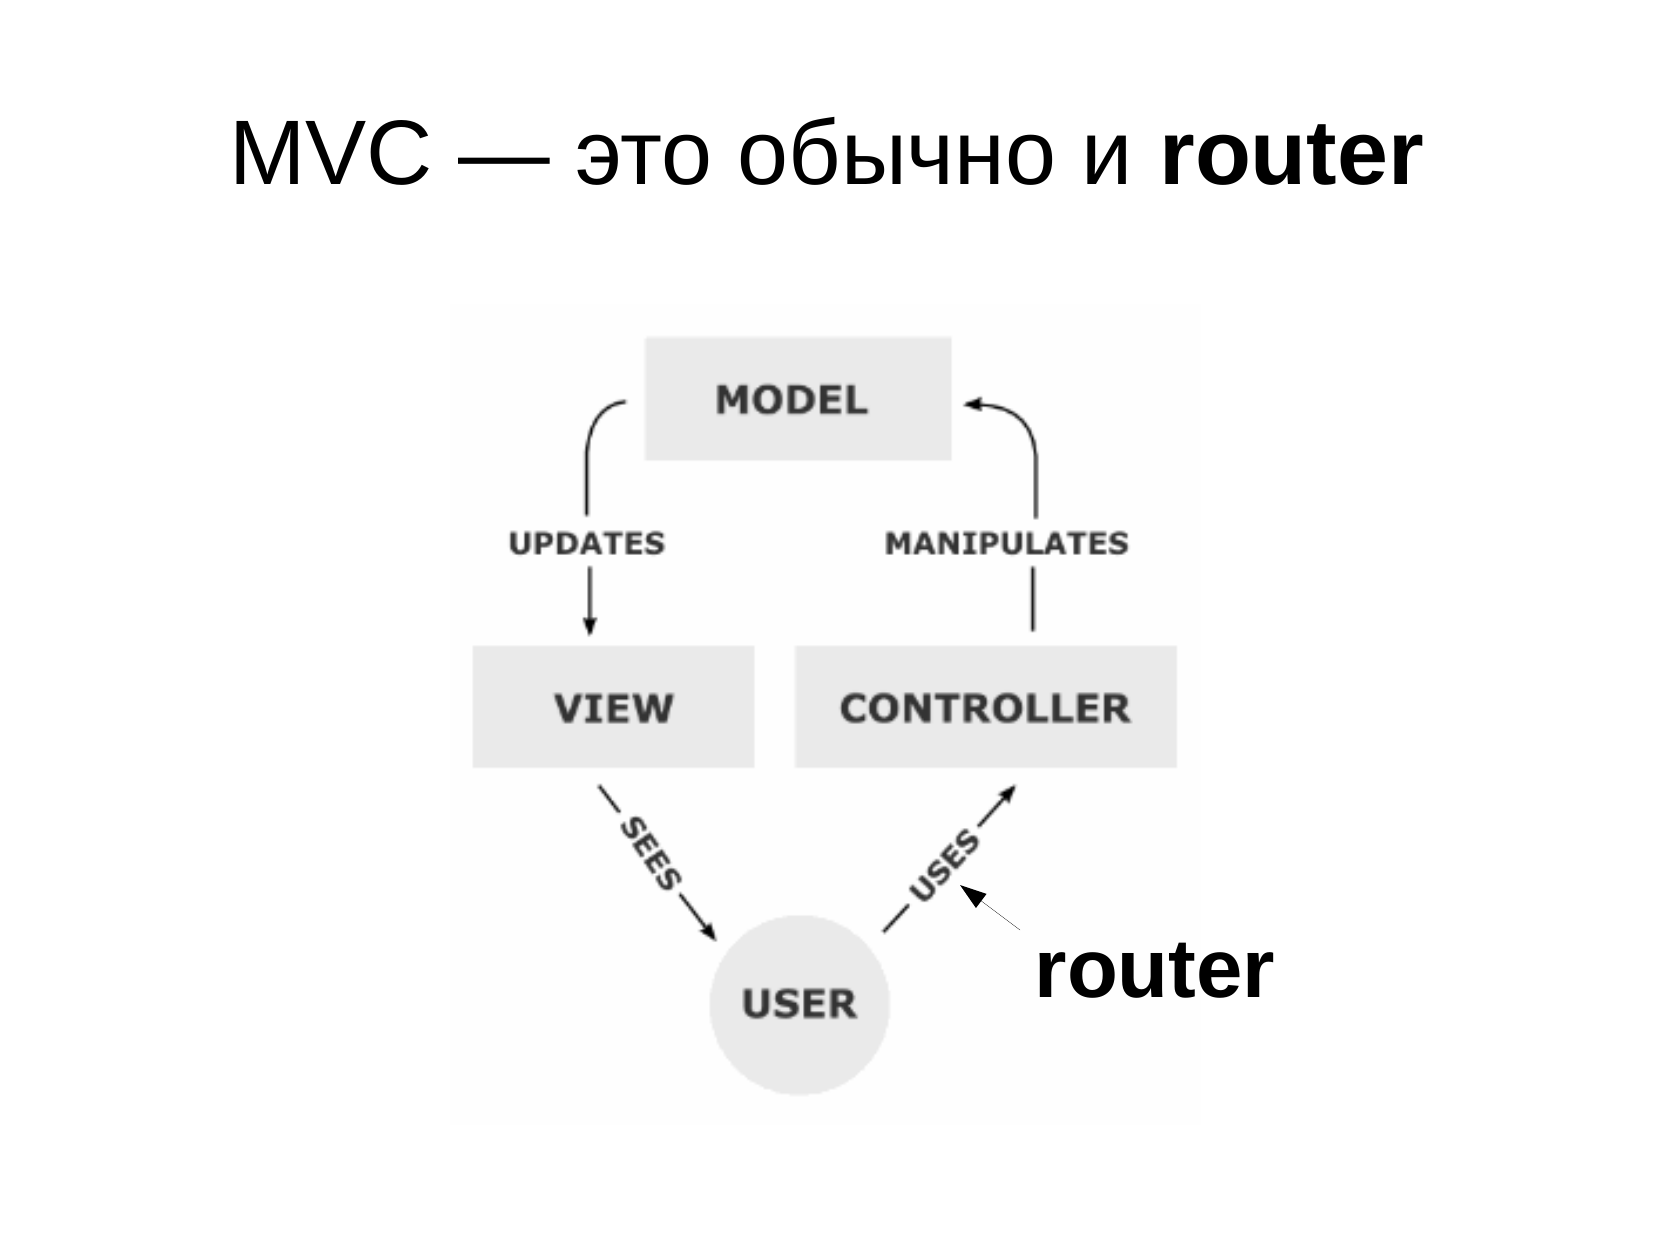

# MVC — это обычно и router
router